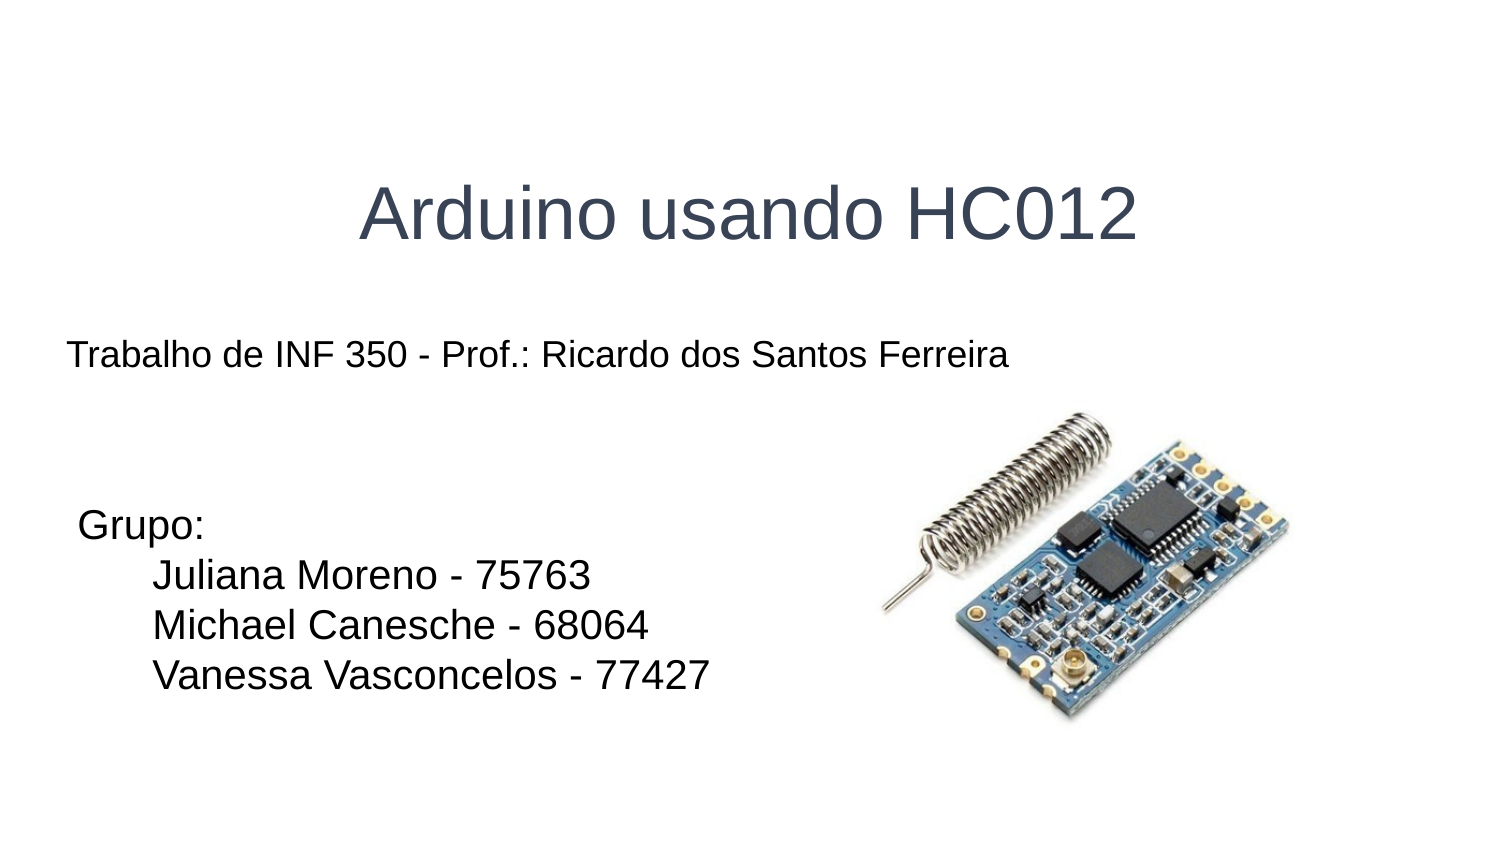

# Arduino usando HC012
Trabalho de INF 350 - Prof.: Ricardo dos Santos Ferreira
Grupo:
	Juliana Moreno - 75763
	Michael Canesche - 68064
	Vanessa Vasconcelos - 77427